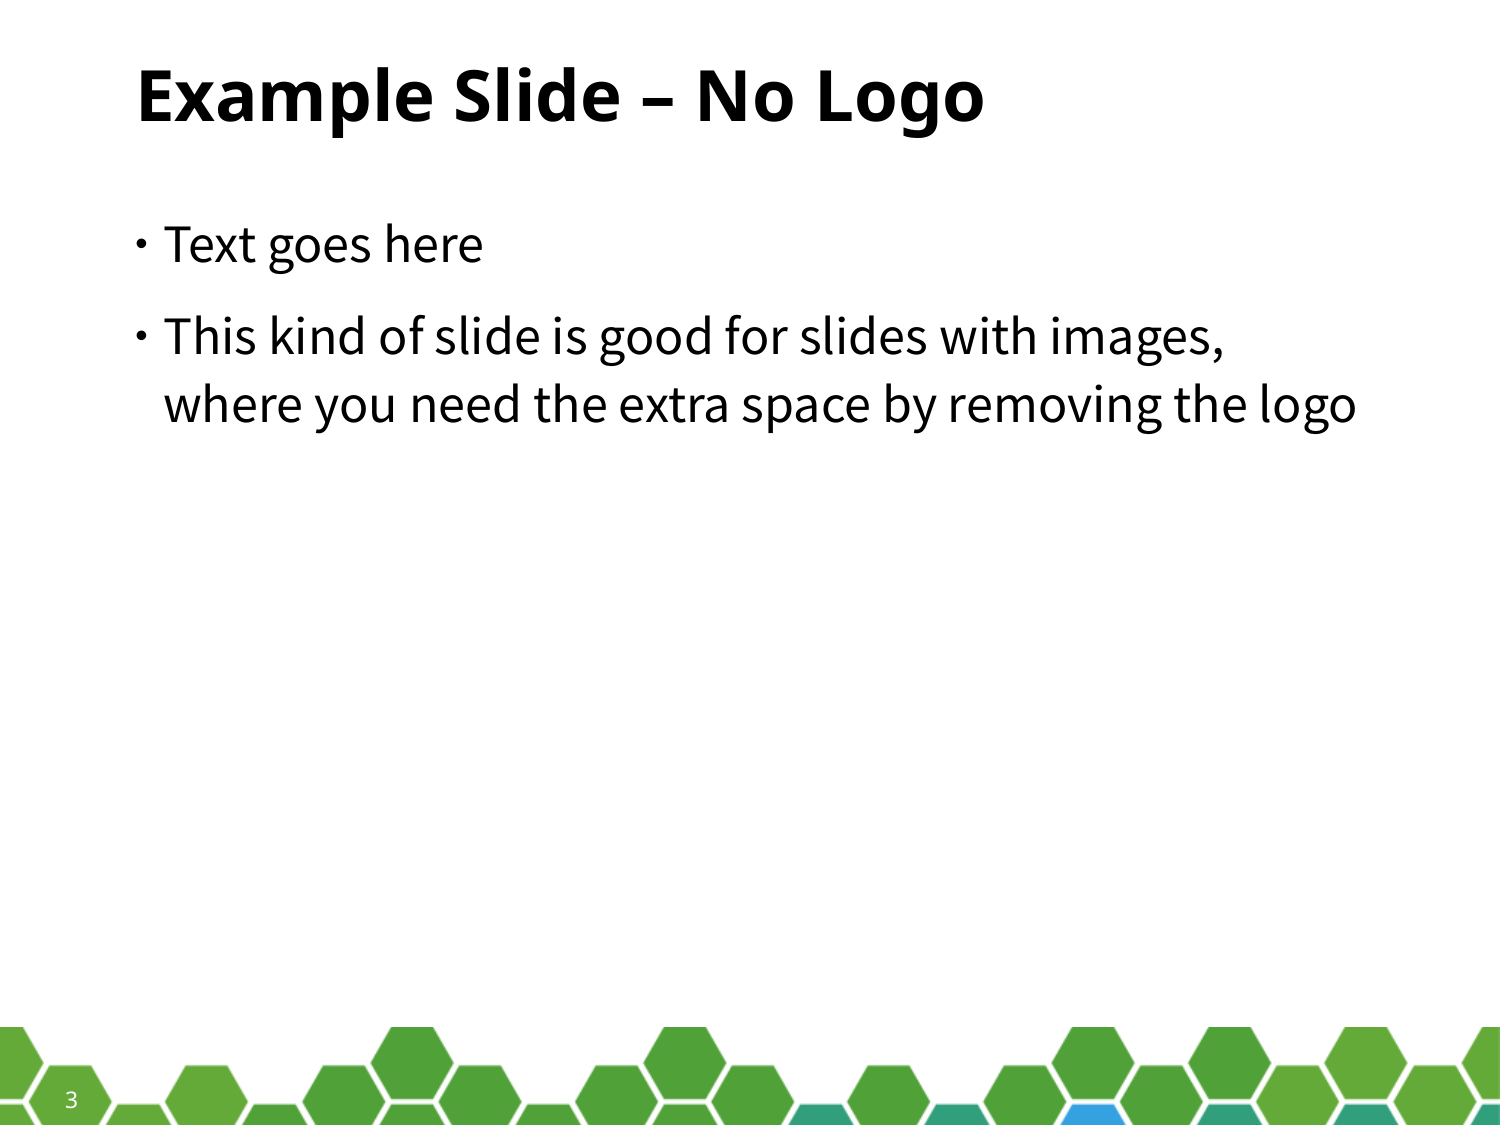

# Example Slide – No Logo
Text goes here
This kind of slide is good for slides with images, where you need the extra space by removing the logo